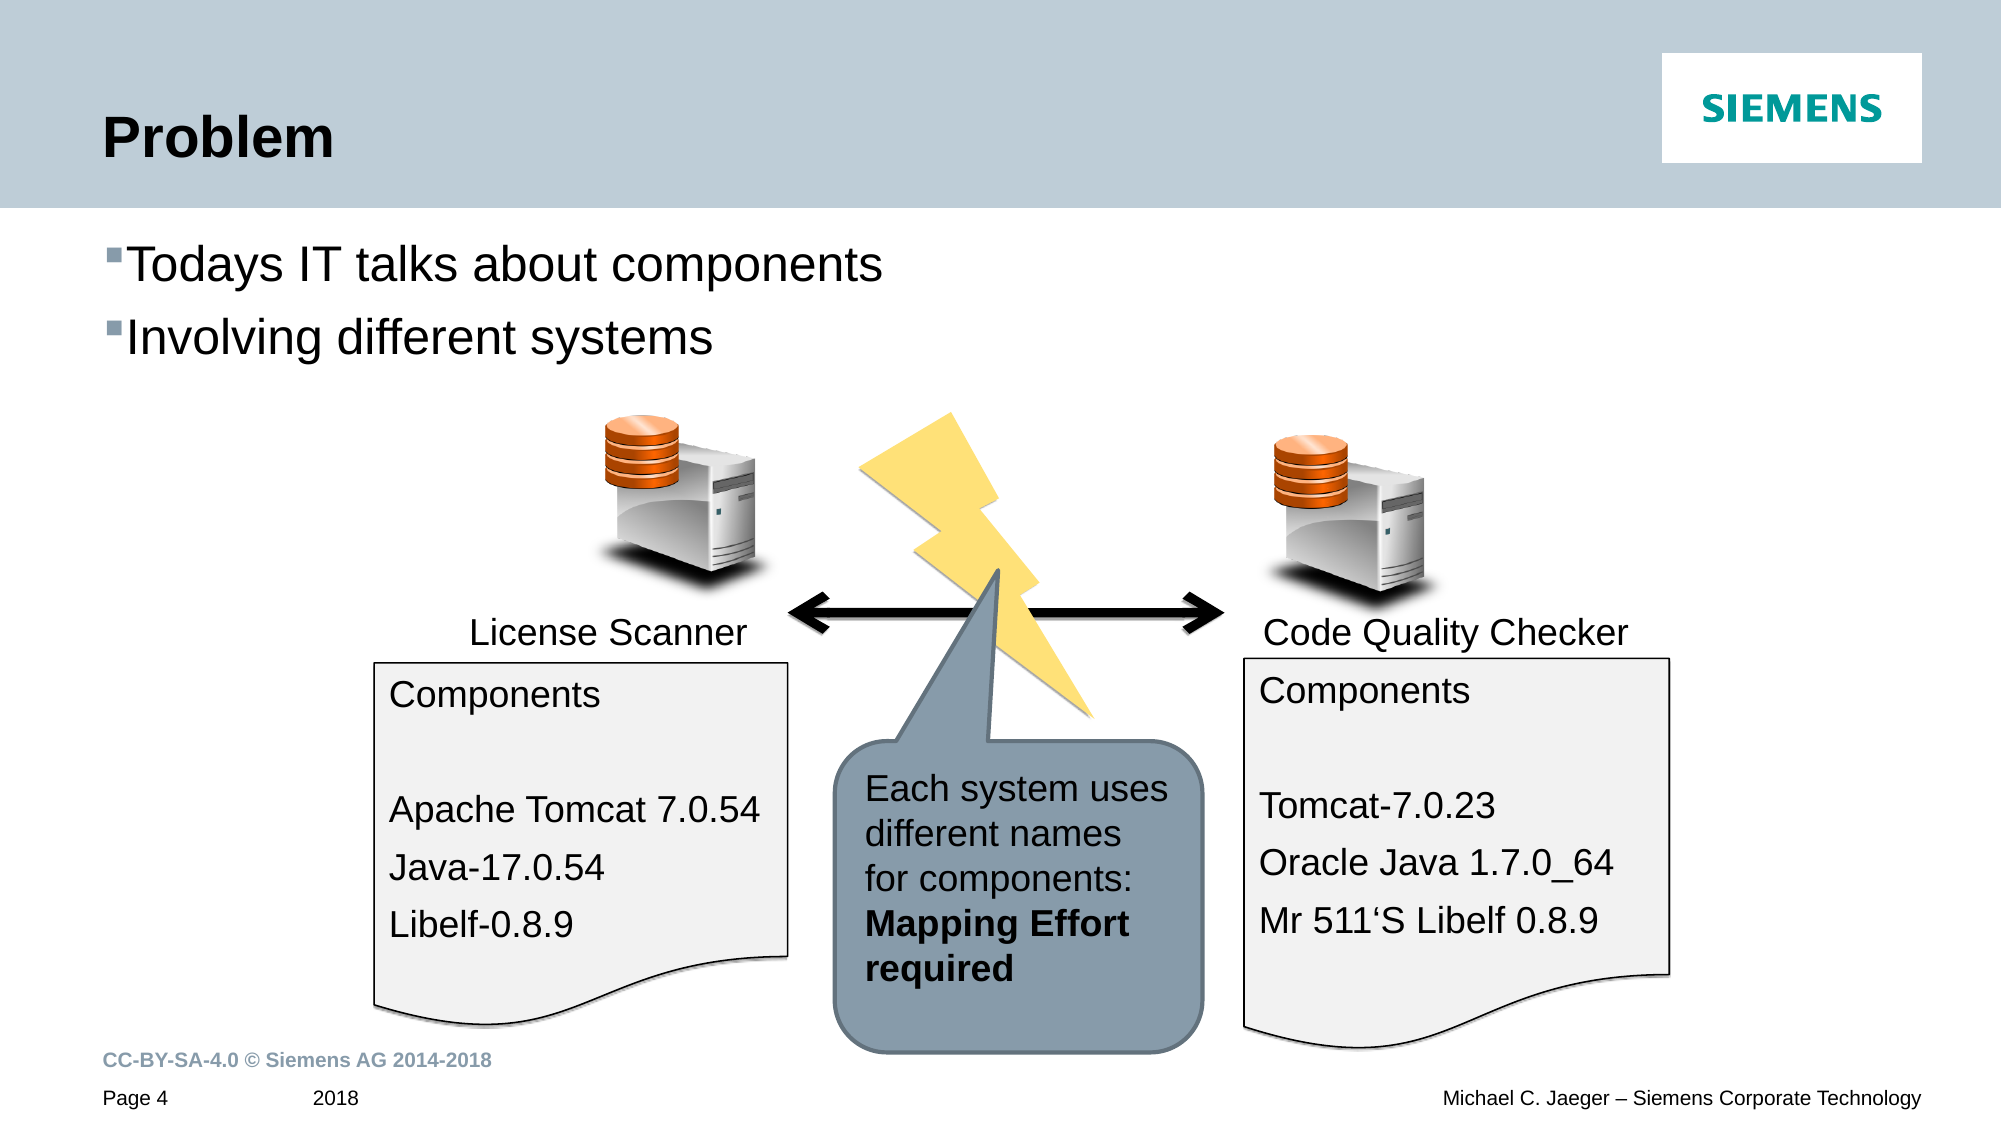

# Problem
Todays IT talks about components
Involving different systems
License Scanner
Code Quality Checker
Components
Tomcat-7.0.23
Oracle Java 1.7.0_64
Mr 511‘S Libelf 0.8.9
Components
Apache Tomcat 7.0.54
Java-17.0.54
Libelf-0.8.9
Each system uses different names for components: Mapping Effort required